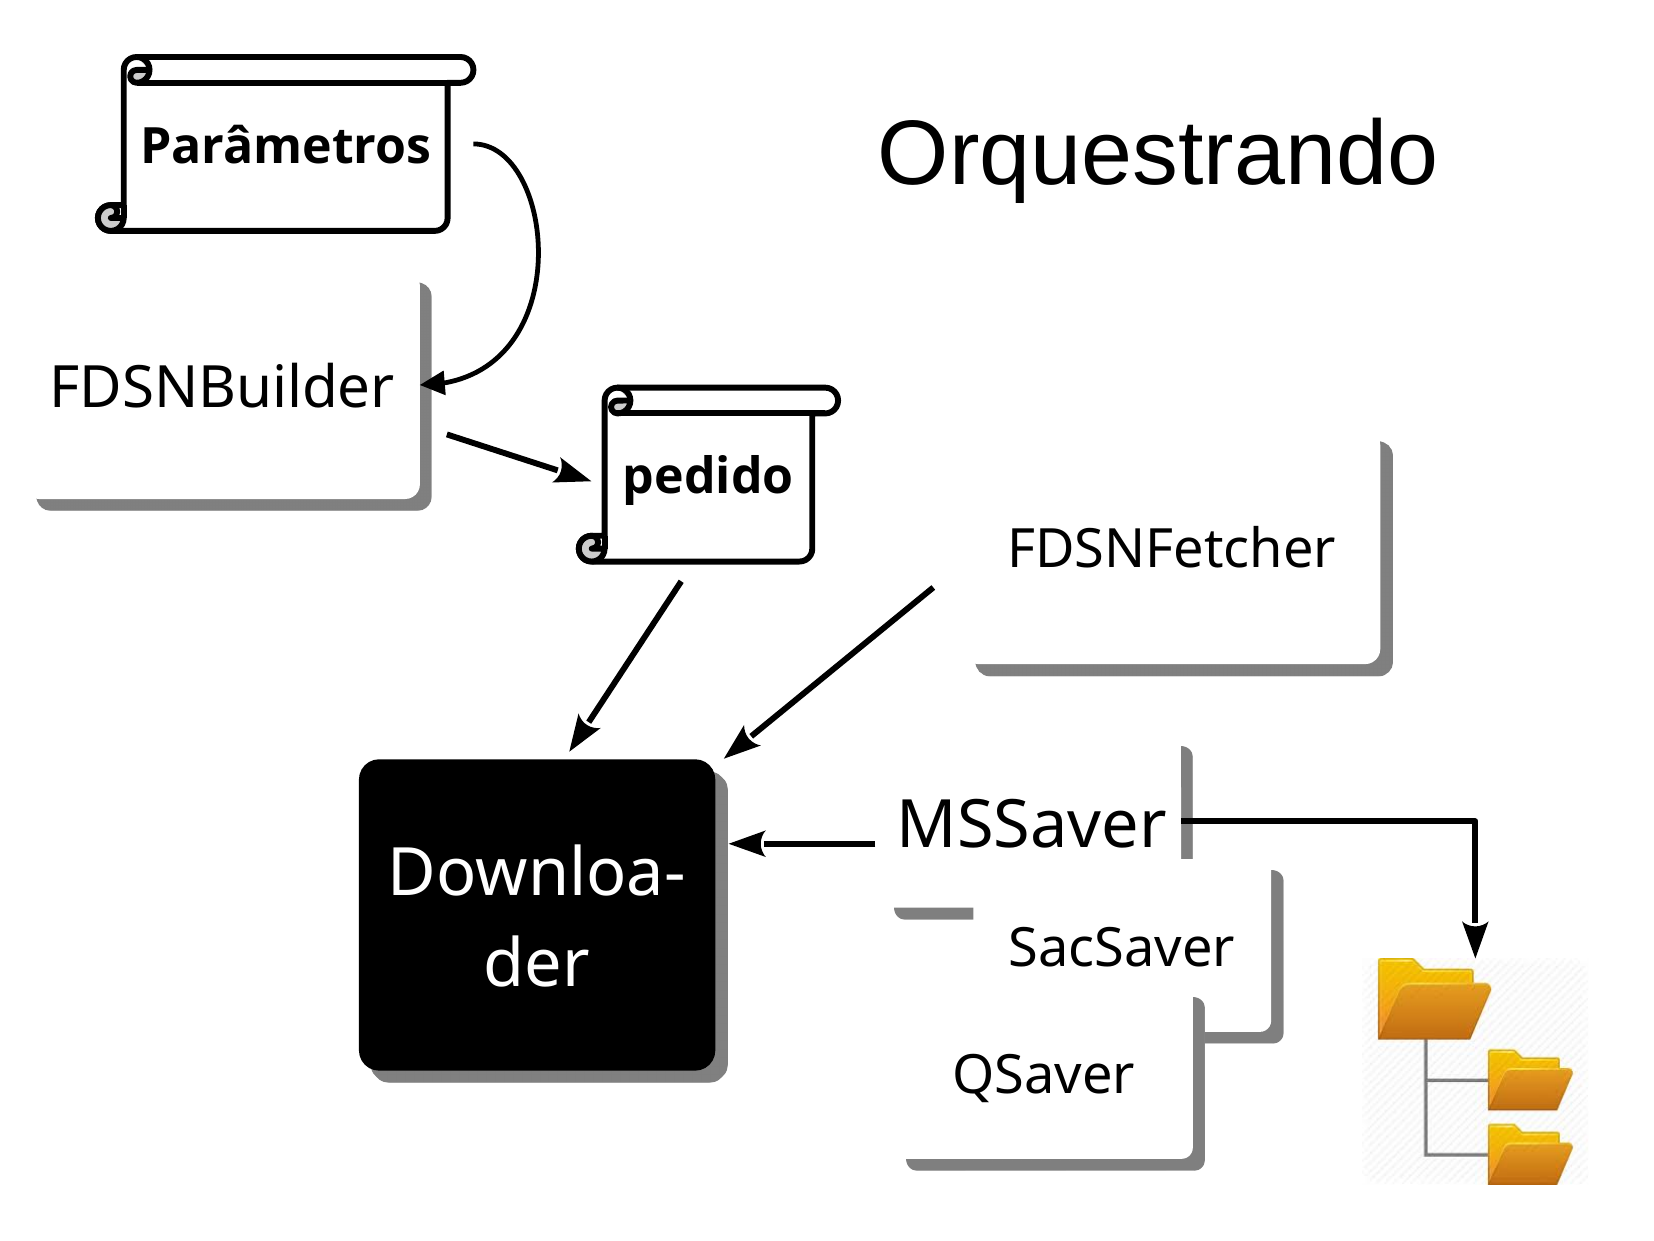

# Orquestrando
Parâmetros
FDSNBuilder
pedido
FDSNFetcher
MSSaver
Downloa-
der
SacSaver
QSaver